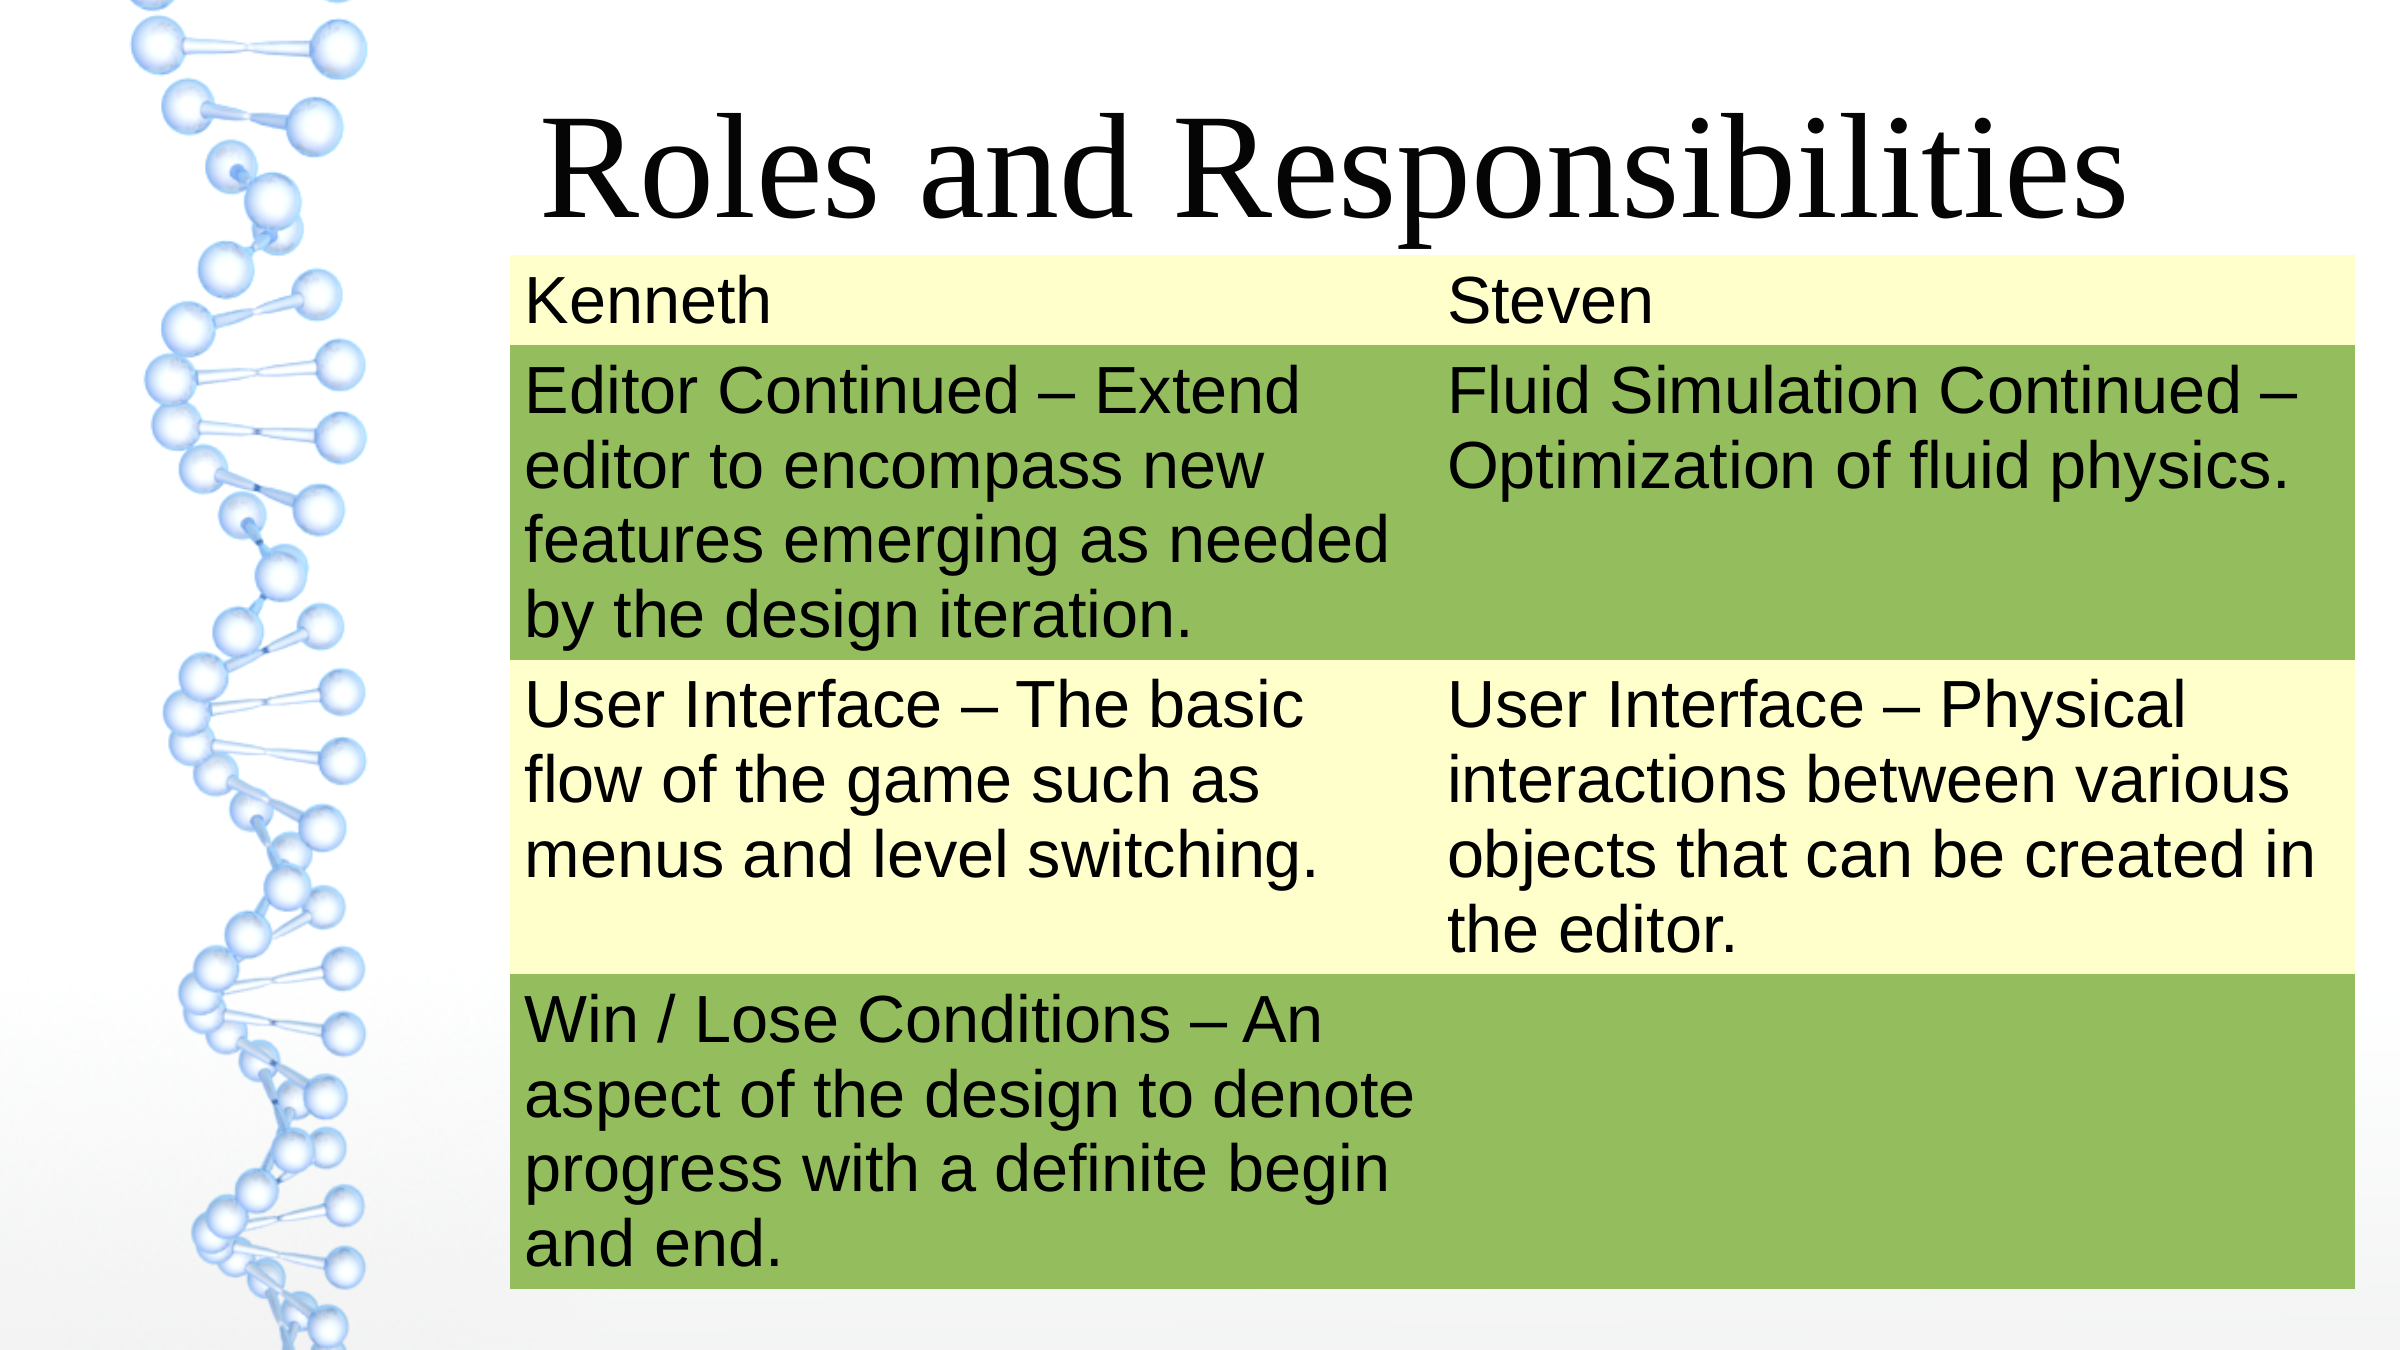

# Roles and Responsibilities
| Kenneth | Steven |
| --- | --- |
| Editor Continued – Extend editor to encompass new features emerging as needed by the design iteration. | Fluid Simulation Continued – Optimization of fluid physics. |
| User Interface – The basic flow of the game such as menus and level switching. | User Interface – Physical interactions between various objects that can be created in the editor. |
| Win / Lose Conditions – An aspect of the design to denote progress with a definite begin and end. | |